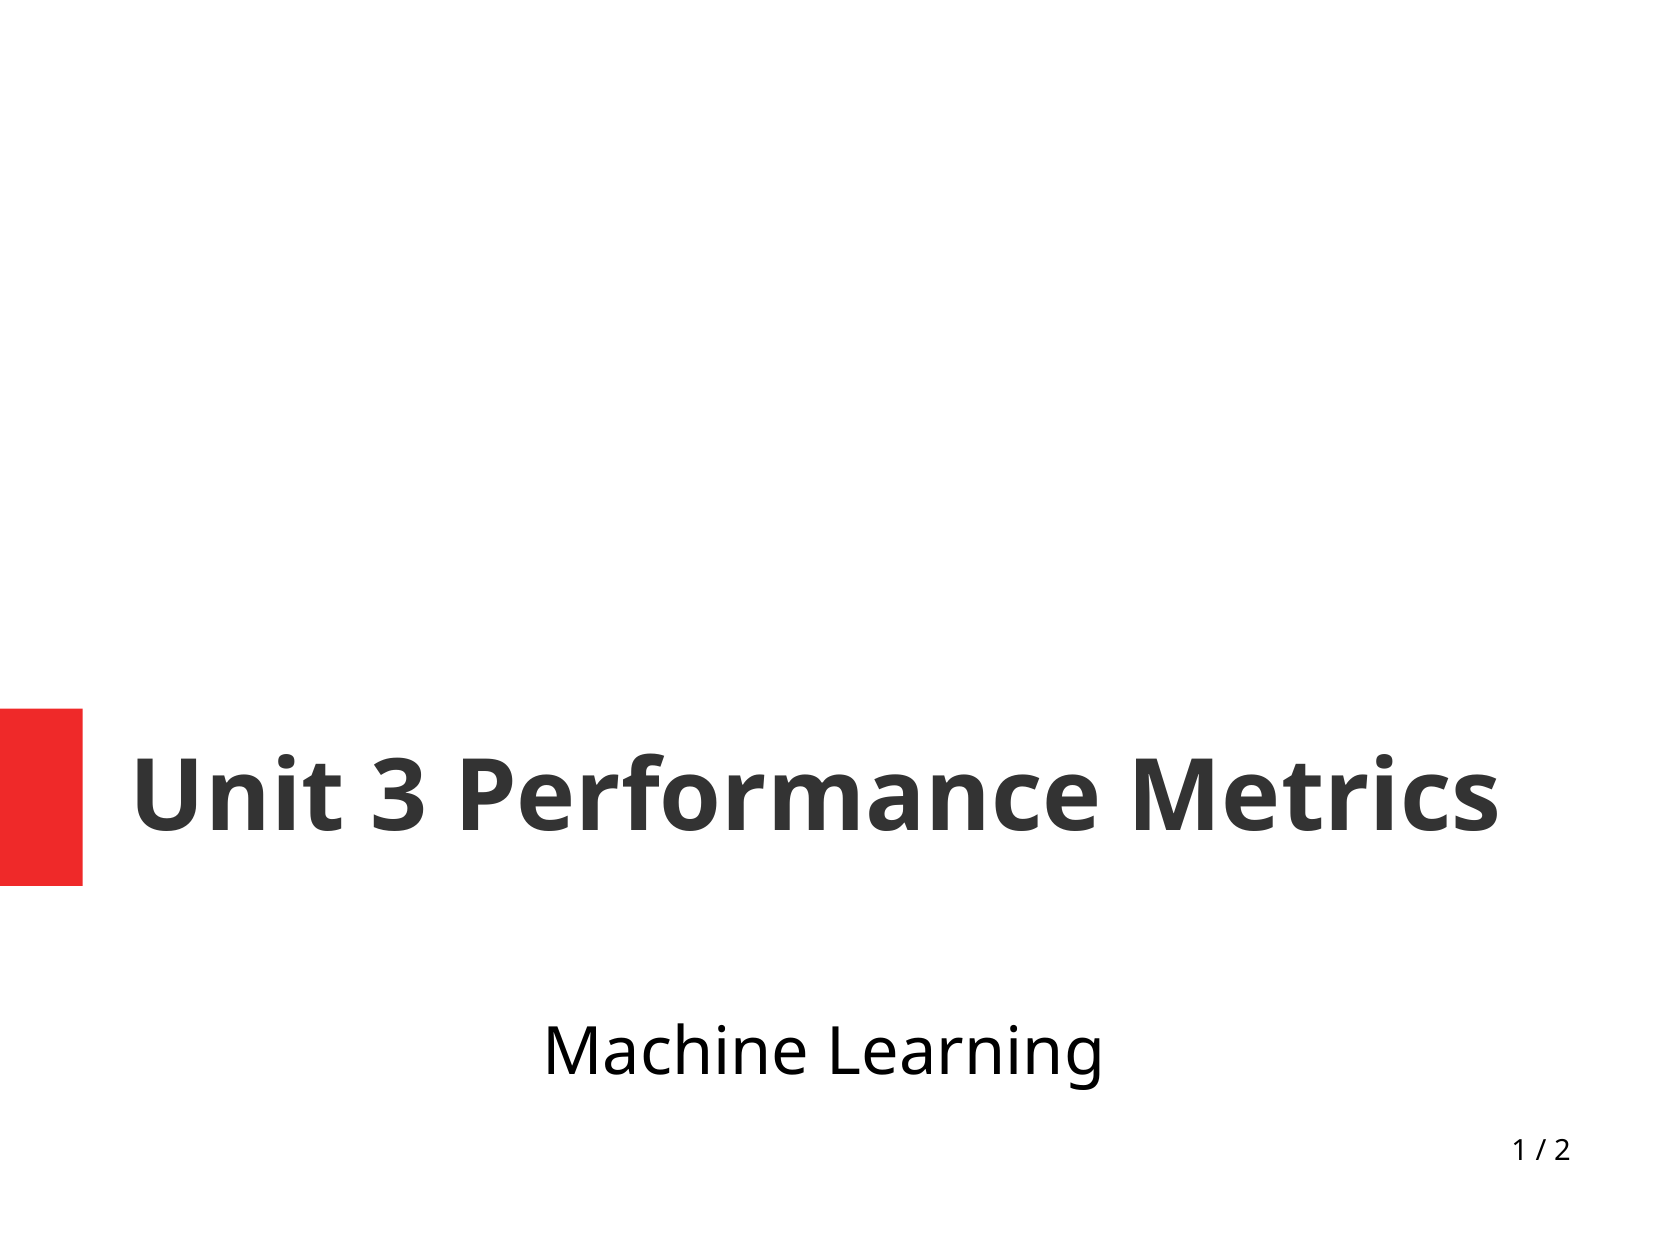

# Unit 3 Performance Metrics
Machine Learning
1